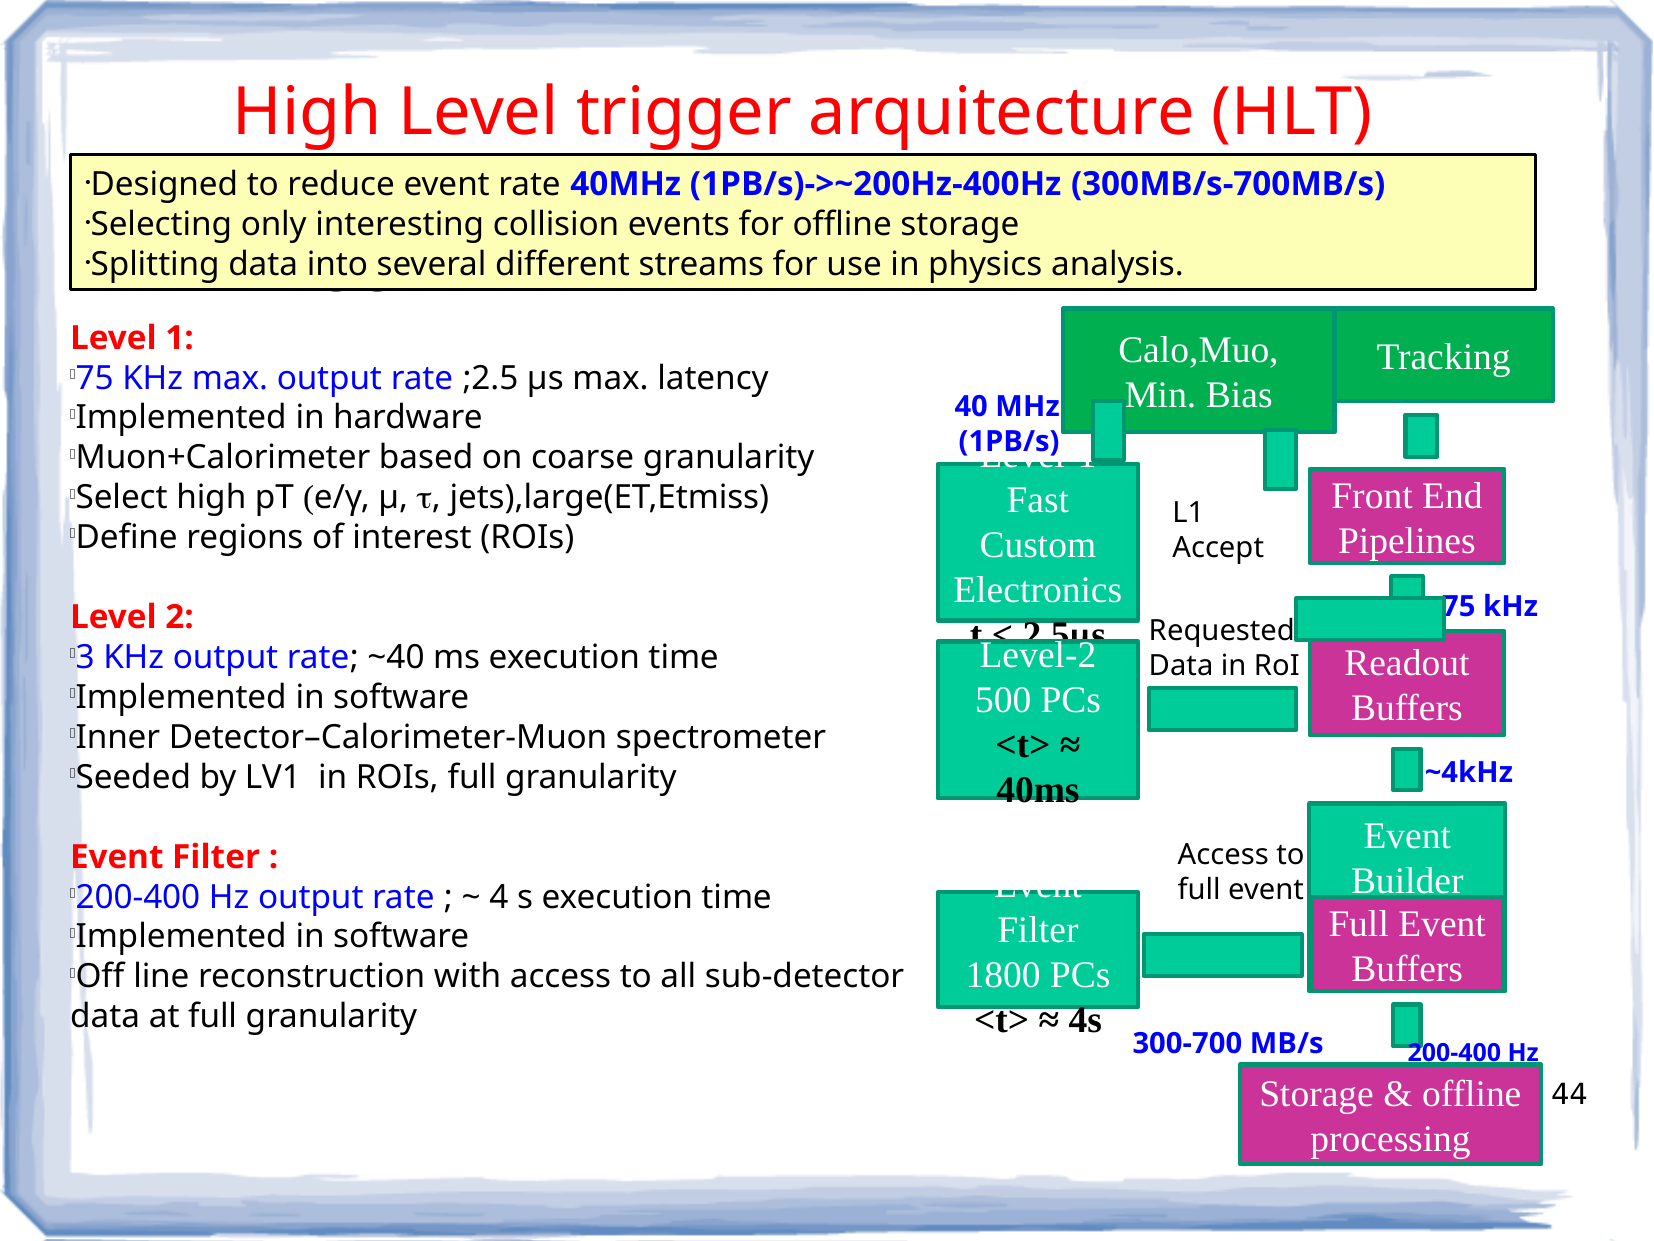

High Level trigger arquitecture (HLT)
Designed to reduce event rate 40MHz (1PB/s)->~200Hz-400Hz (300MB/s-700MB/s)
Selecting only interesting collision events for offline storage
Splitting data into several different streams for use in physics analysis.
# El Trigger de ATLAS
Level 1:
75 KHz max. output rate ;2.5 μs max. latency
Implemented in hardware
Muon+Calorimeter based on coarse granularity
Select high pT (e/γ, μ, t, jets),large(ET,Etmiss)
Define regions of interest (ROIs)
Level 2:
3 KHz output rate; ~40 ms execution time
Implemented in software
Inner Detector–Calorimeter-Muon spectrometer
Seeded by LV1 in ROIs, full granularity
Event Filter :
200-400 Hz output rate ; ~ 4 s execution time
Implemented in software
Off line reconstruction with access to all sub-detector data at full granularity
Calo,Muo, Min. Bias
Tracking
40 MHz
(1PB/s)
44 m de largo
Level-1
Fast Custom Electronics
t < 2.5ms
Front End Pipelines
L1 Accept
~<75 kHz
Requested Data in RoI
Readout Buffers
Level-2
500 PCs
<t> ≈ 40ms
 ~4kHz
Event Builder
Access to full event
Event Filter
1800 PCs
<t> ≈ 4s
Full Event Buffers
 300-700 MB/s
 200-400 Hz
Storage & offline processing
44